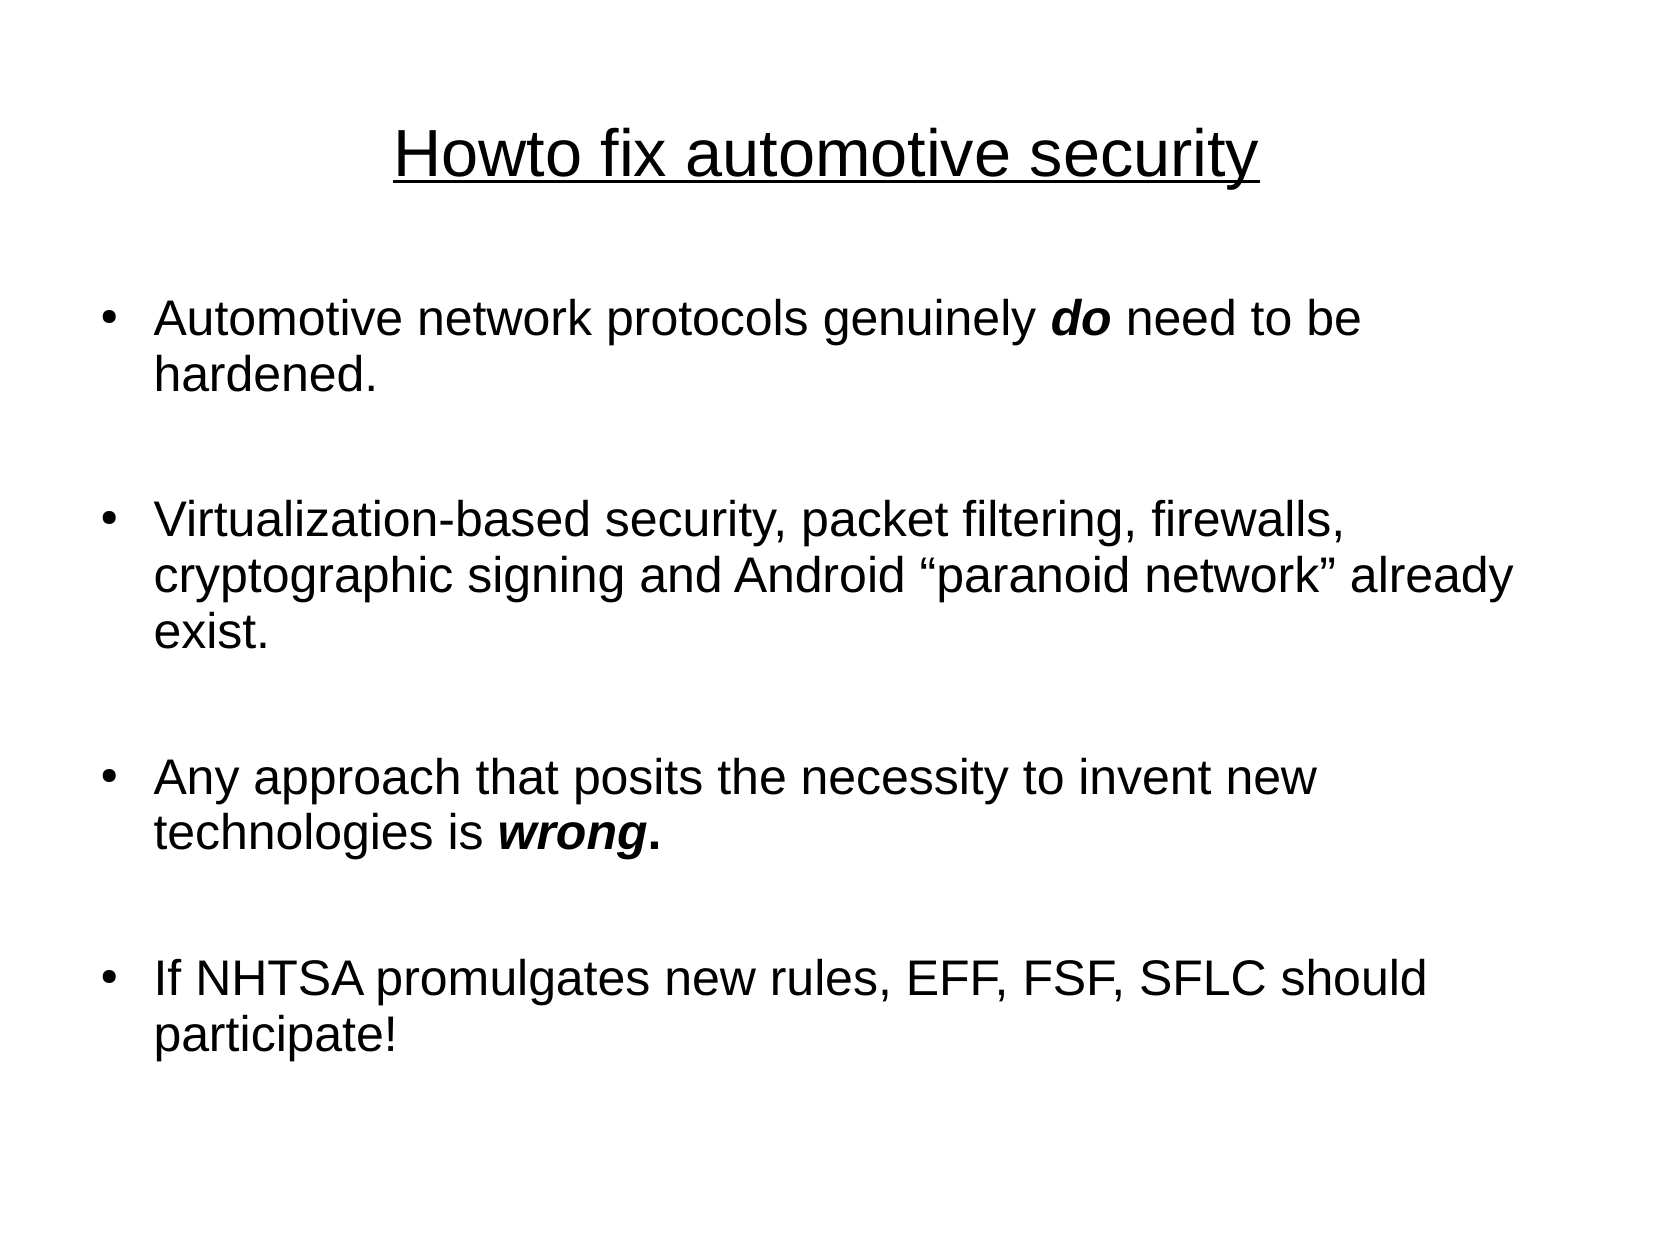

# Howto fix automotive security
Automotive network protocols genuinely do need to be hardened.
Virtualization-based security, packet filtering, firewalls, cryptographic signing and Android “paranoid network” already exist.
Any approach that posits the necessity to invent new technologies is wrong.
If NHTSA promulgates new rules, EFF, FSF, SFLC should participate!